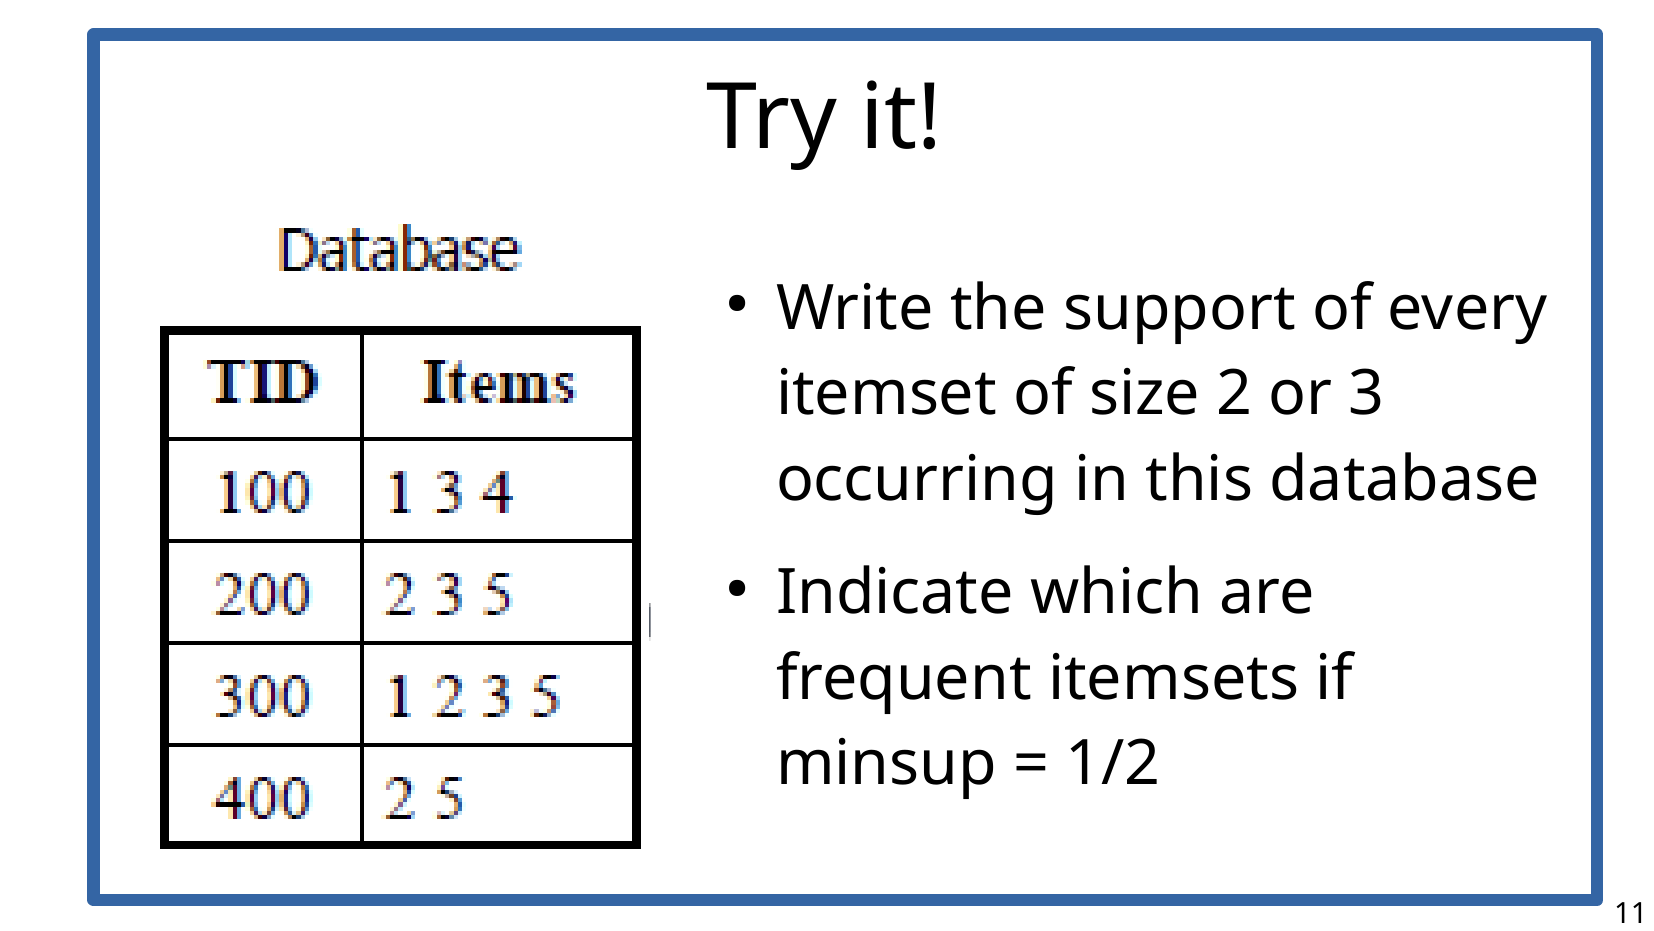

# Try it!
Write the support of every itemset of size 2 or 3 occurring in this database
Indicate which are frequent itemsets if minsup = 1/2
11